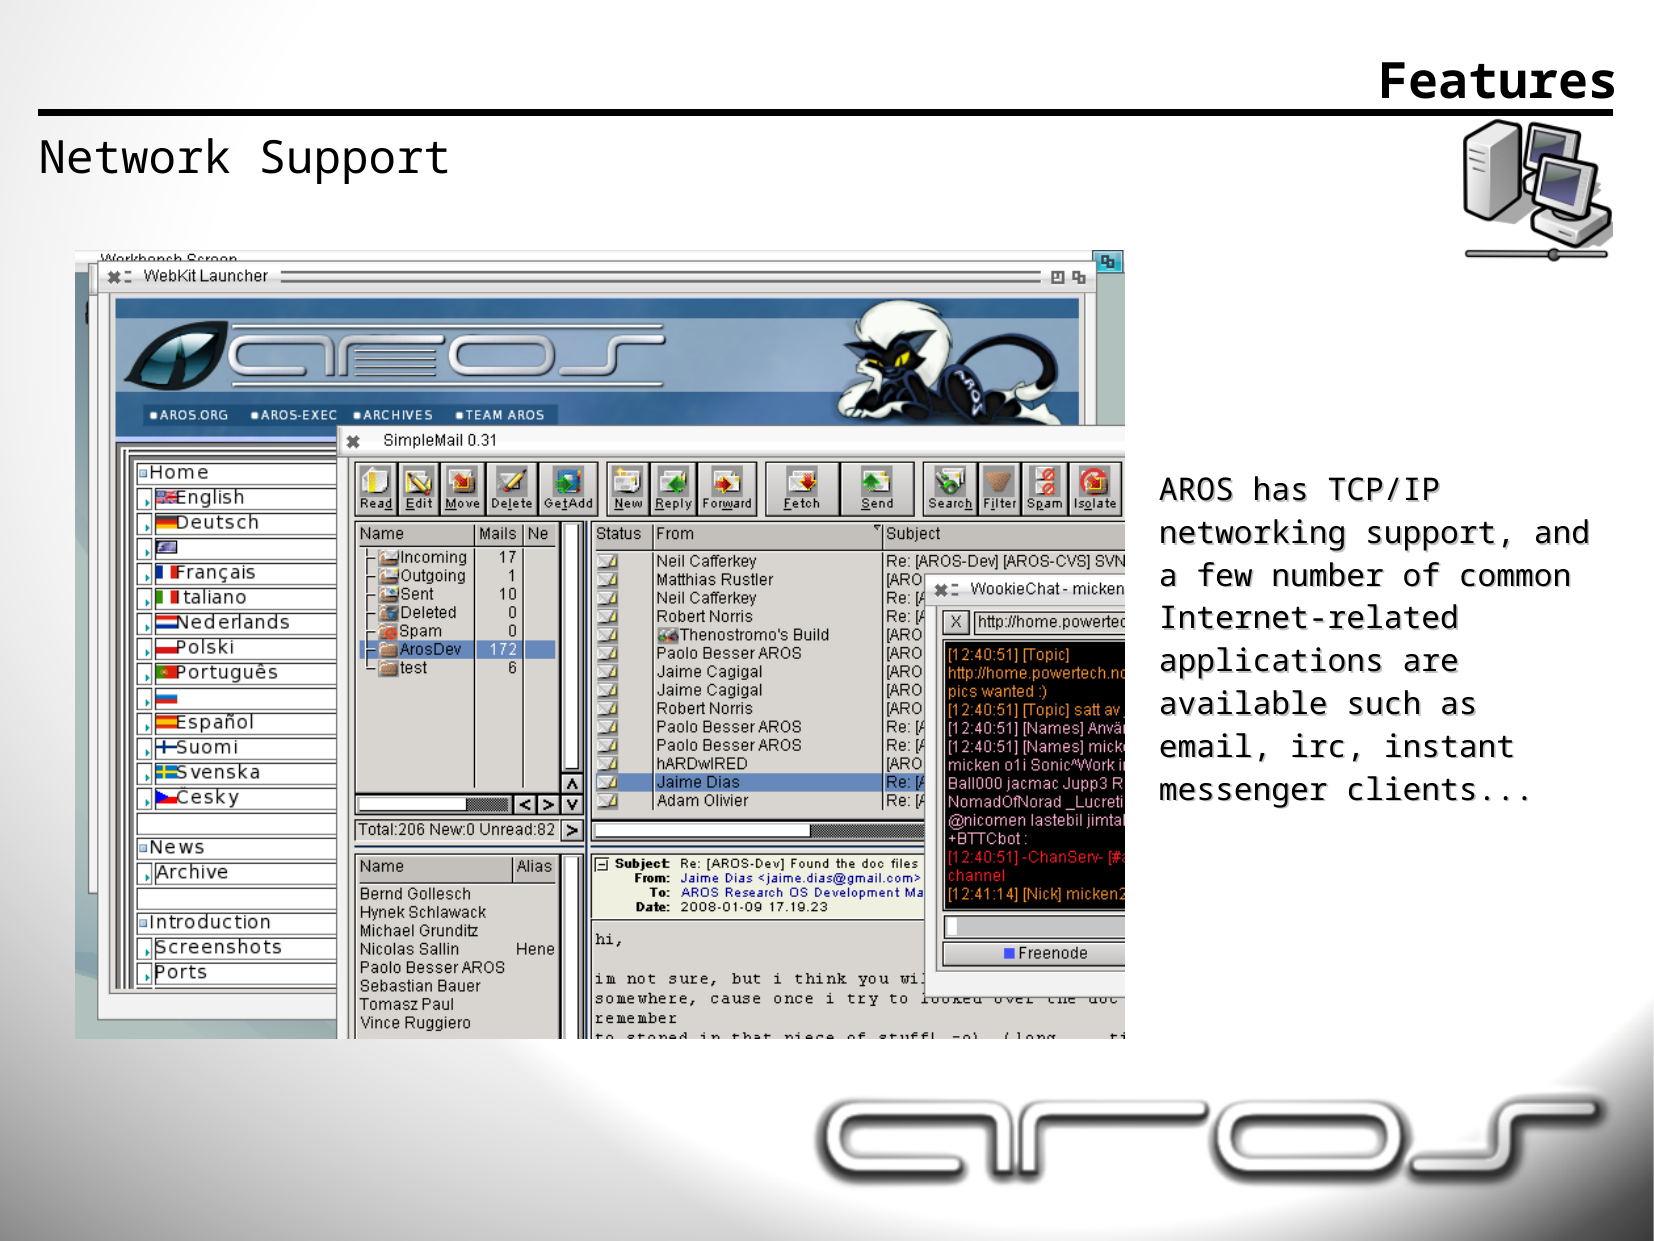

Features
Network Support
AROS has TCP/IP networking support, and a few number of common Internet-related applications are available such as email, irc, instant messenger clients...